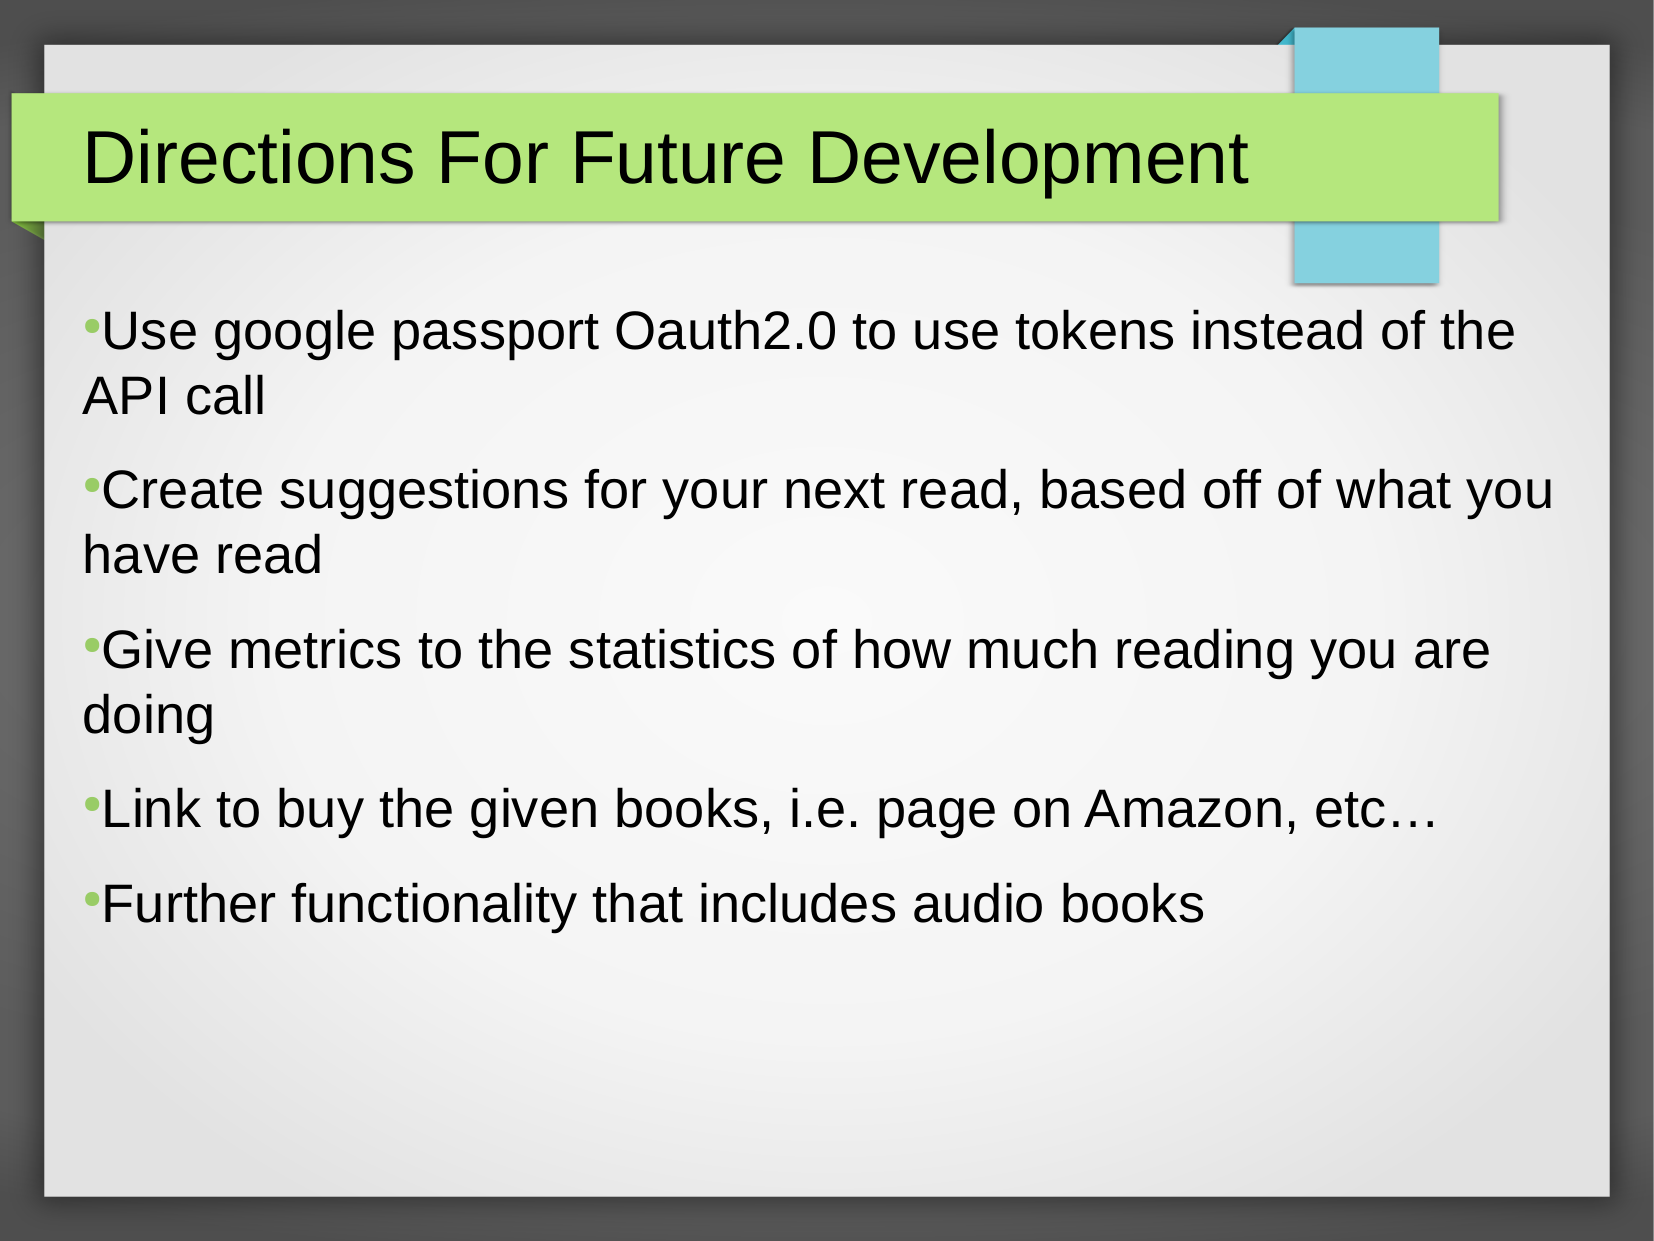

# Directions For Future Development
Use google passport Oauth2.0 to use tokens instead of the API call
Create suggestions for your next read, based off of what you have read
Give metrics to the statistics of how much reading you are doing
Link to buy the given books, i.e. page on Amazon, etc…
Further functionality that includes audio books